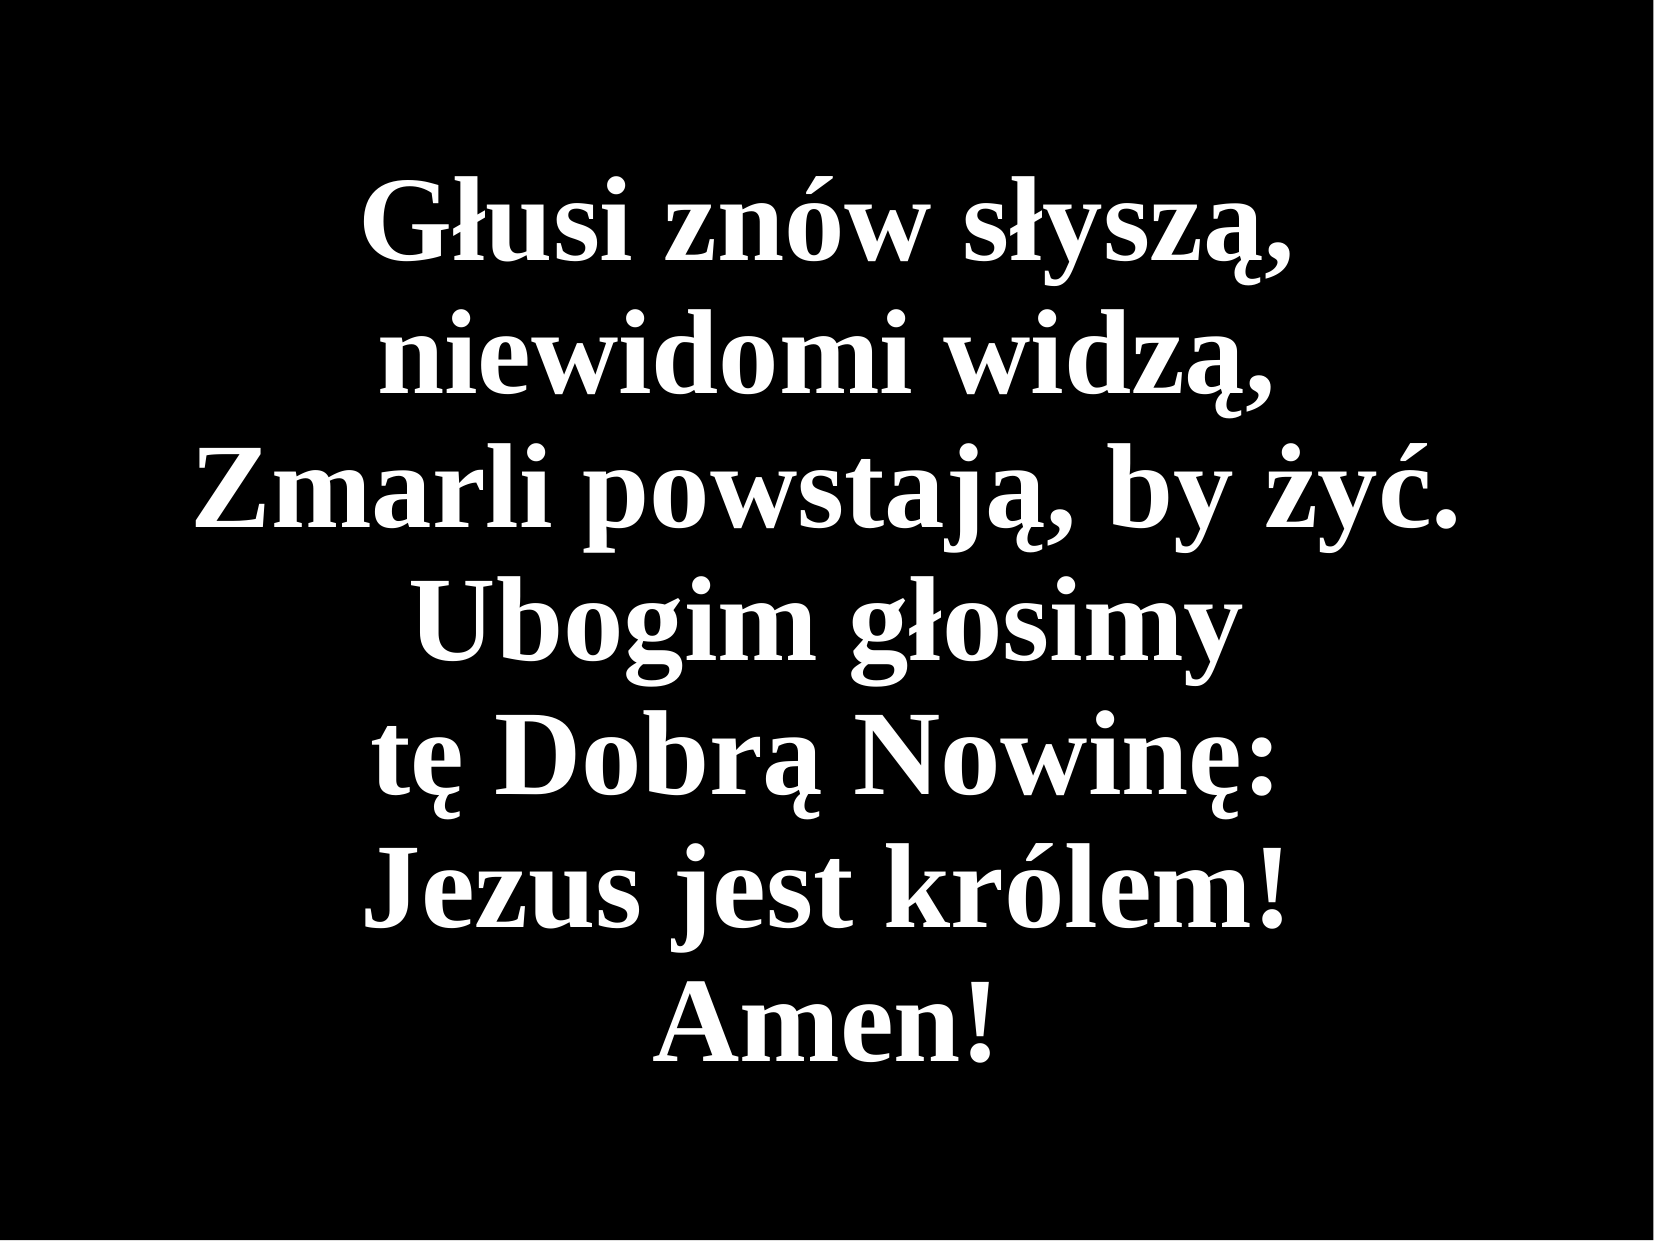

# Głusi znów słyszą, niewidomi widzą, Zmarli powstają, by żyć. Ubogim głosimy tę Dobrą Nowinę: Jezus jest królem! Amen!